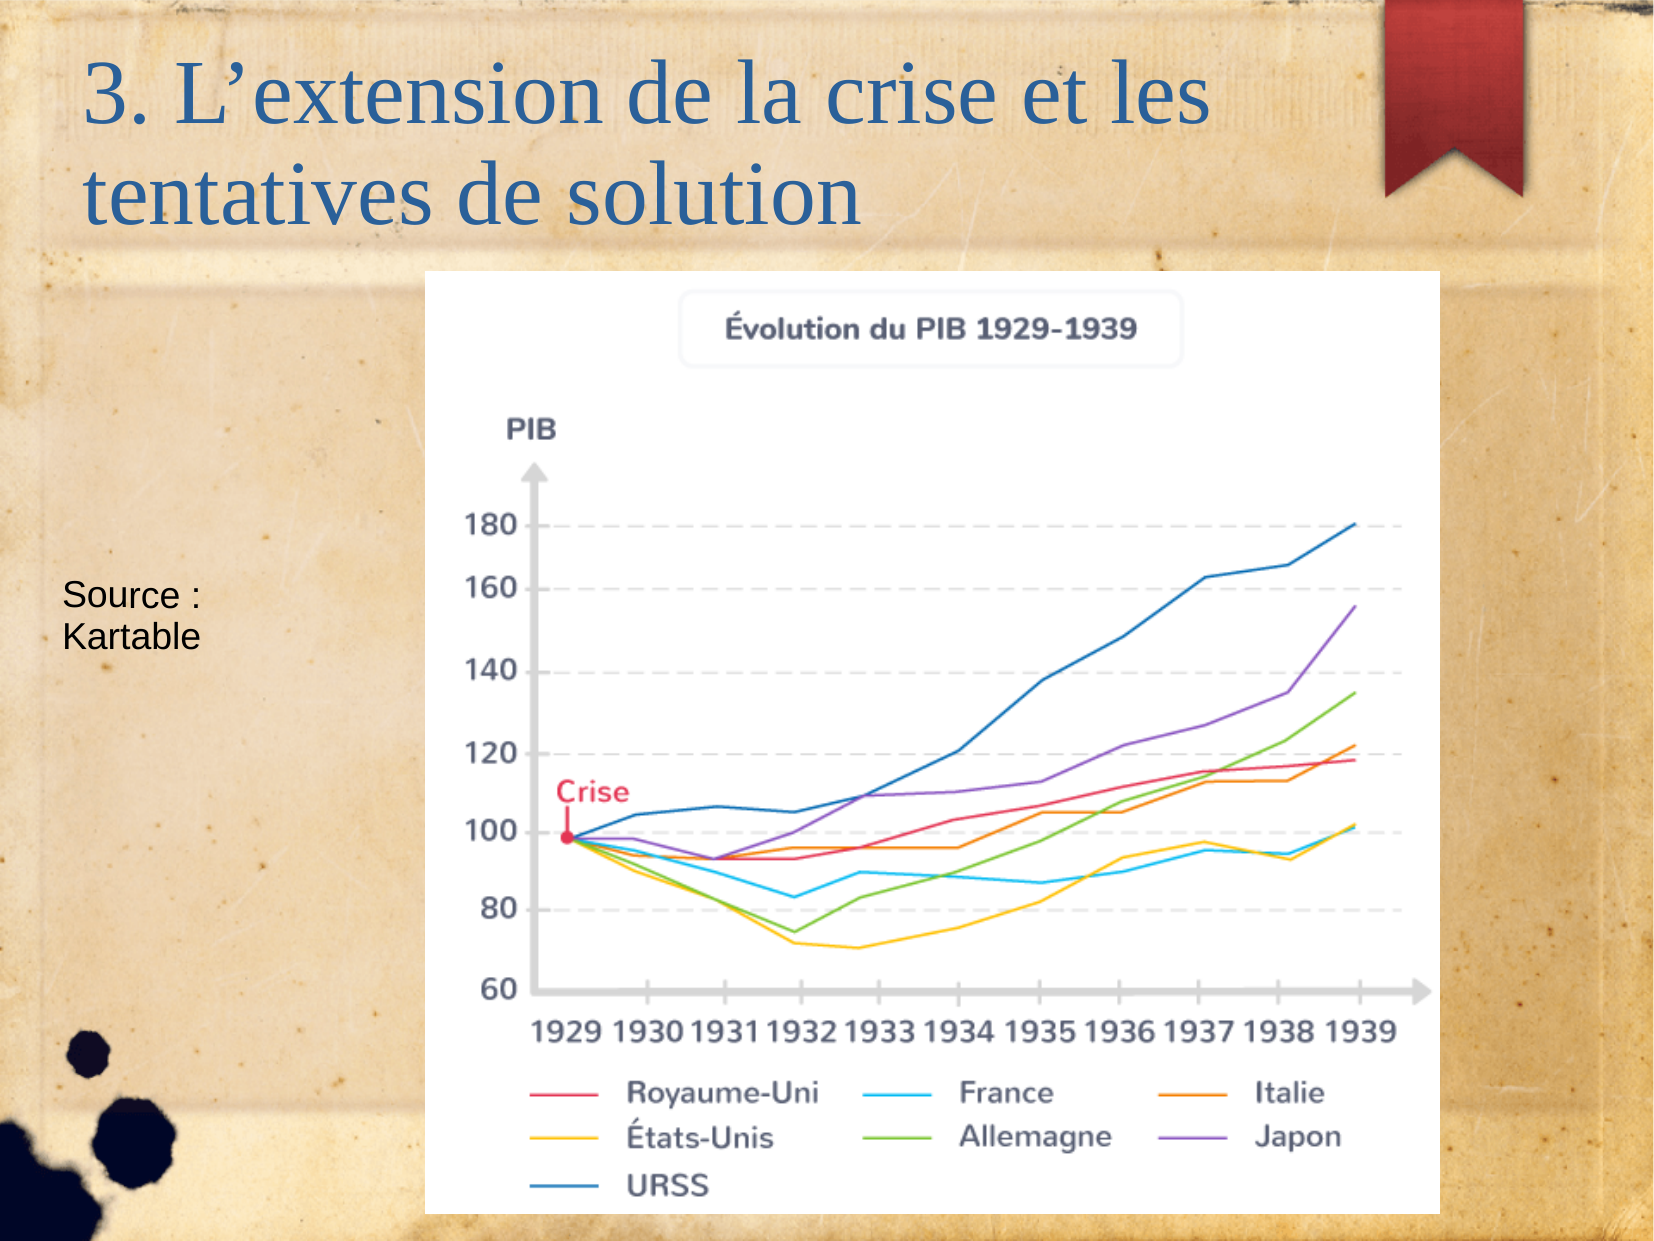

# 3. L’extension de la crise et les tentatives de solution
Source :
Kartable